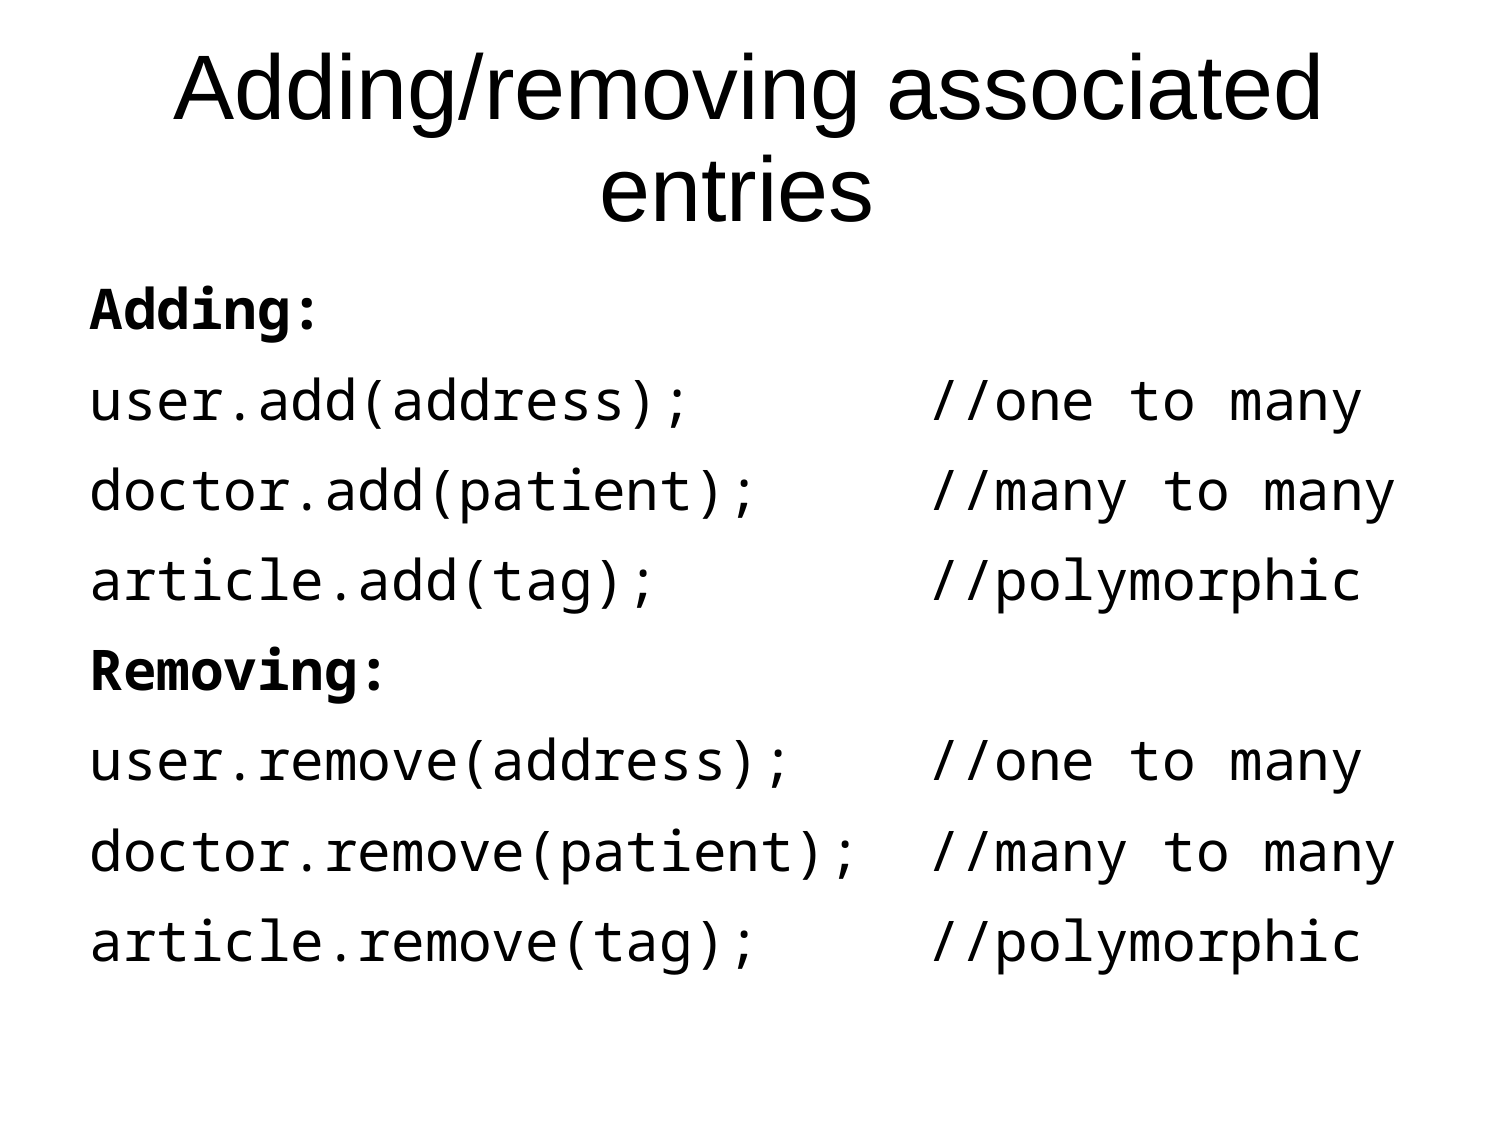

# Adding/removing associated entries
Adding:
user.add(address); //one to many
doctor.add(patient); //many to many
article.add(tag); //polymorphic
Removing:
user.remove(address); //one to many
doctor.remove(patient); //many to many
article.remove(tag); //polymorphic